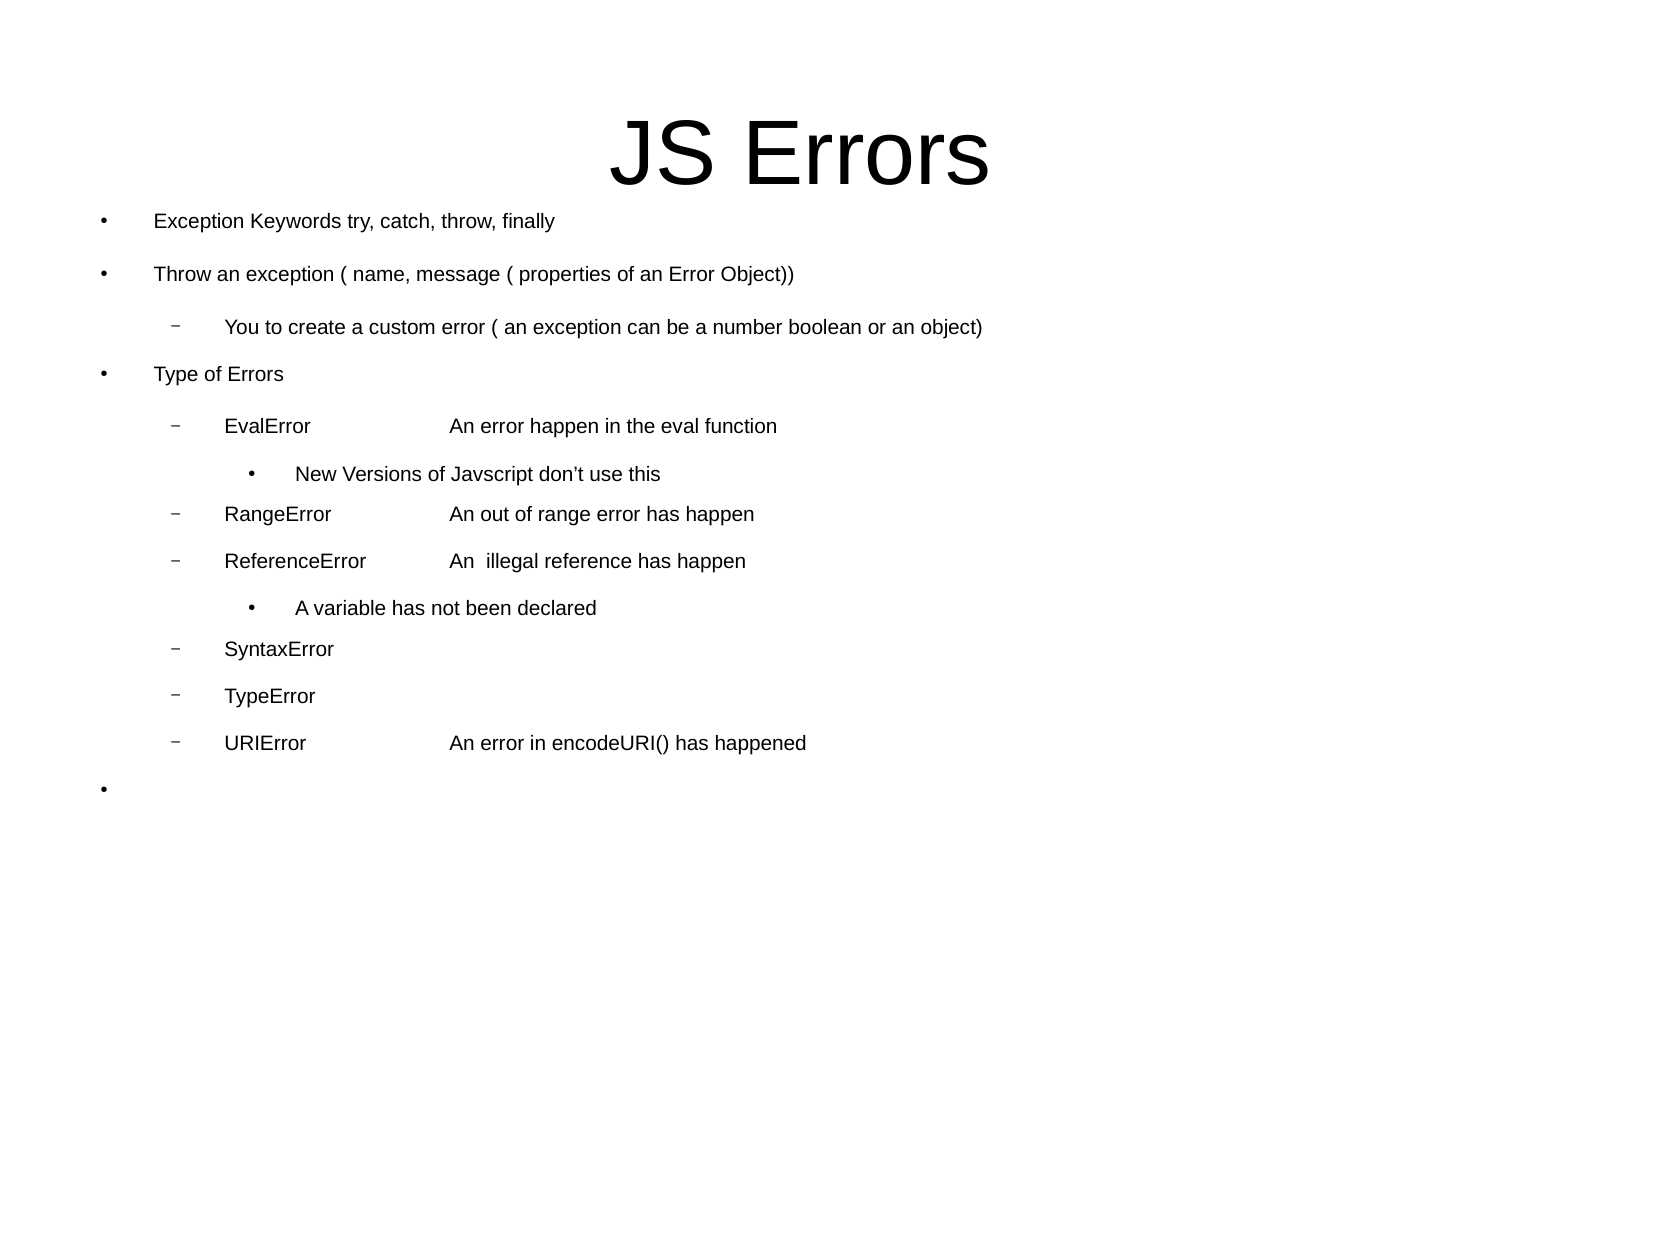

# JS Errors
Exception Keywords try, catch, throw, finally
Throw an exception ( name, message ( properties of an Error Object))
You to create a custom error ( an exception can be a number boolean or an object)
Type of Errors
EvalError 		An error happen in the eval function
New Versions of Javscript don’t use this
RangeError		An out of range error has happen
ReferenceError		An illegal reference has happen
A variable has not been declared
SyntaxError
TypeError
URIError		An error in encodeURI() has happened